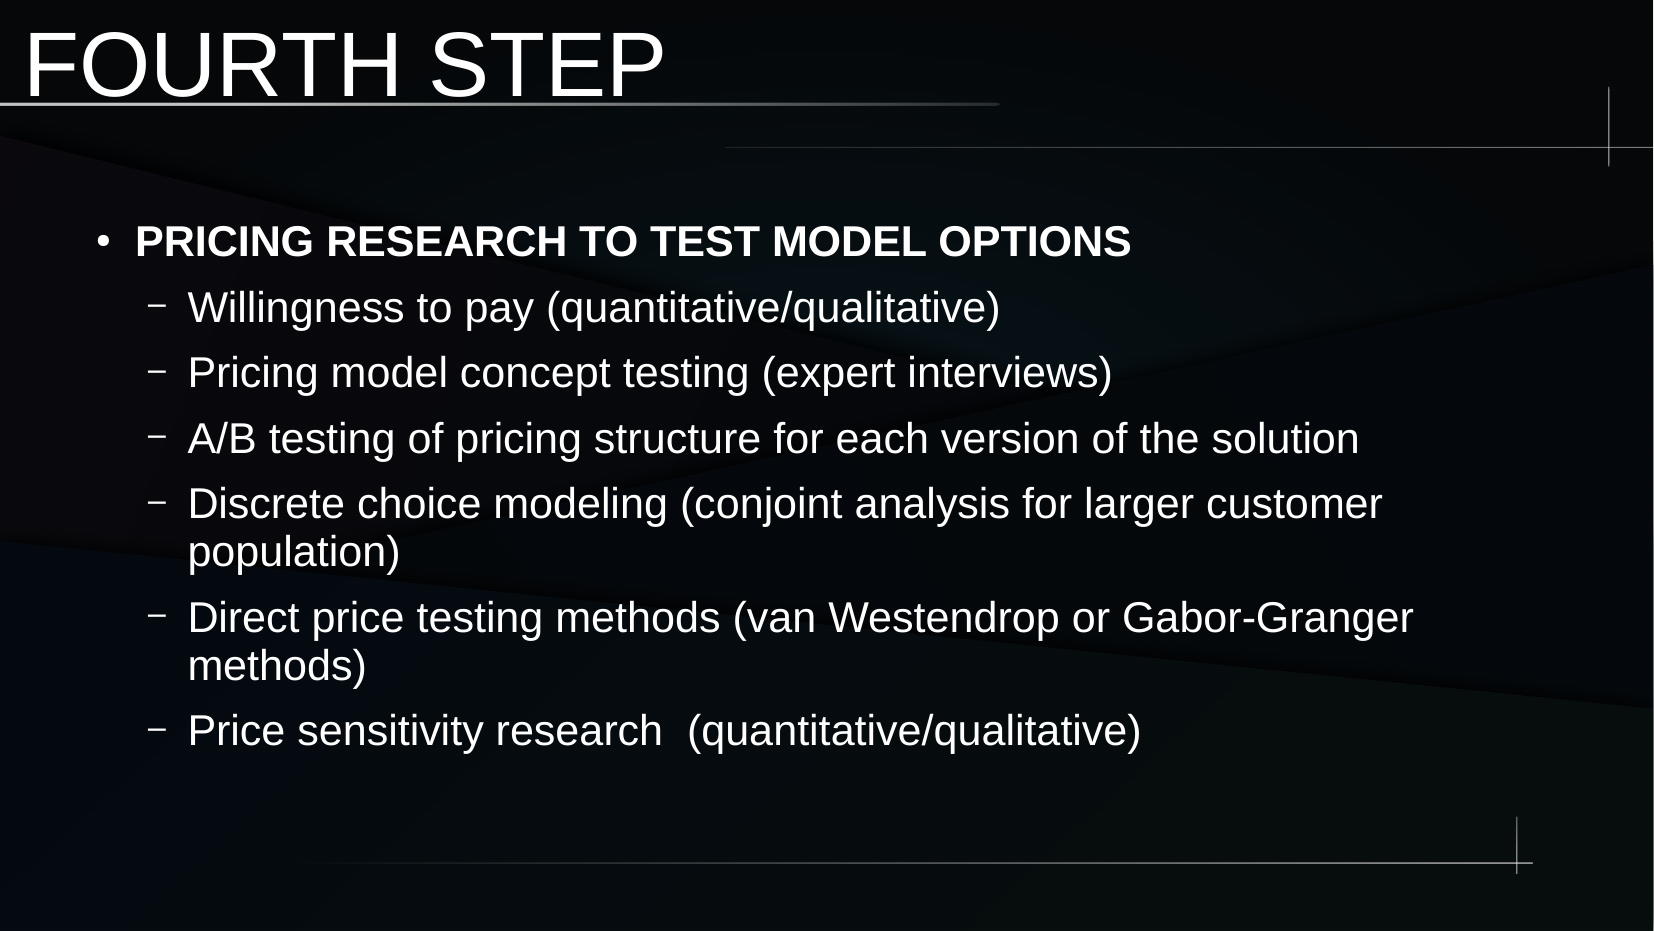

# FOURTH STEP
PRICING RESEARCH TO TEST MODEL OPTIONS
Willingness to pay (quantitative/qualitative)
Pricing model concept testing (expert interviews)
A/B testing of pricing structure for each version of the solution
Discrete choice modeling (conjoint analysis for larger customer population)
Direct price testing methods (van Westendrop or Gabor-Granger methods)
Price sensitivity research	(quantitative/qualitative)